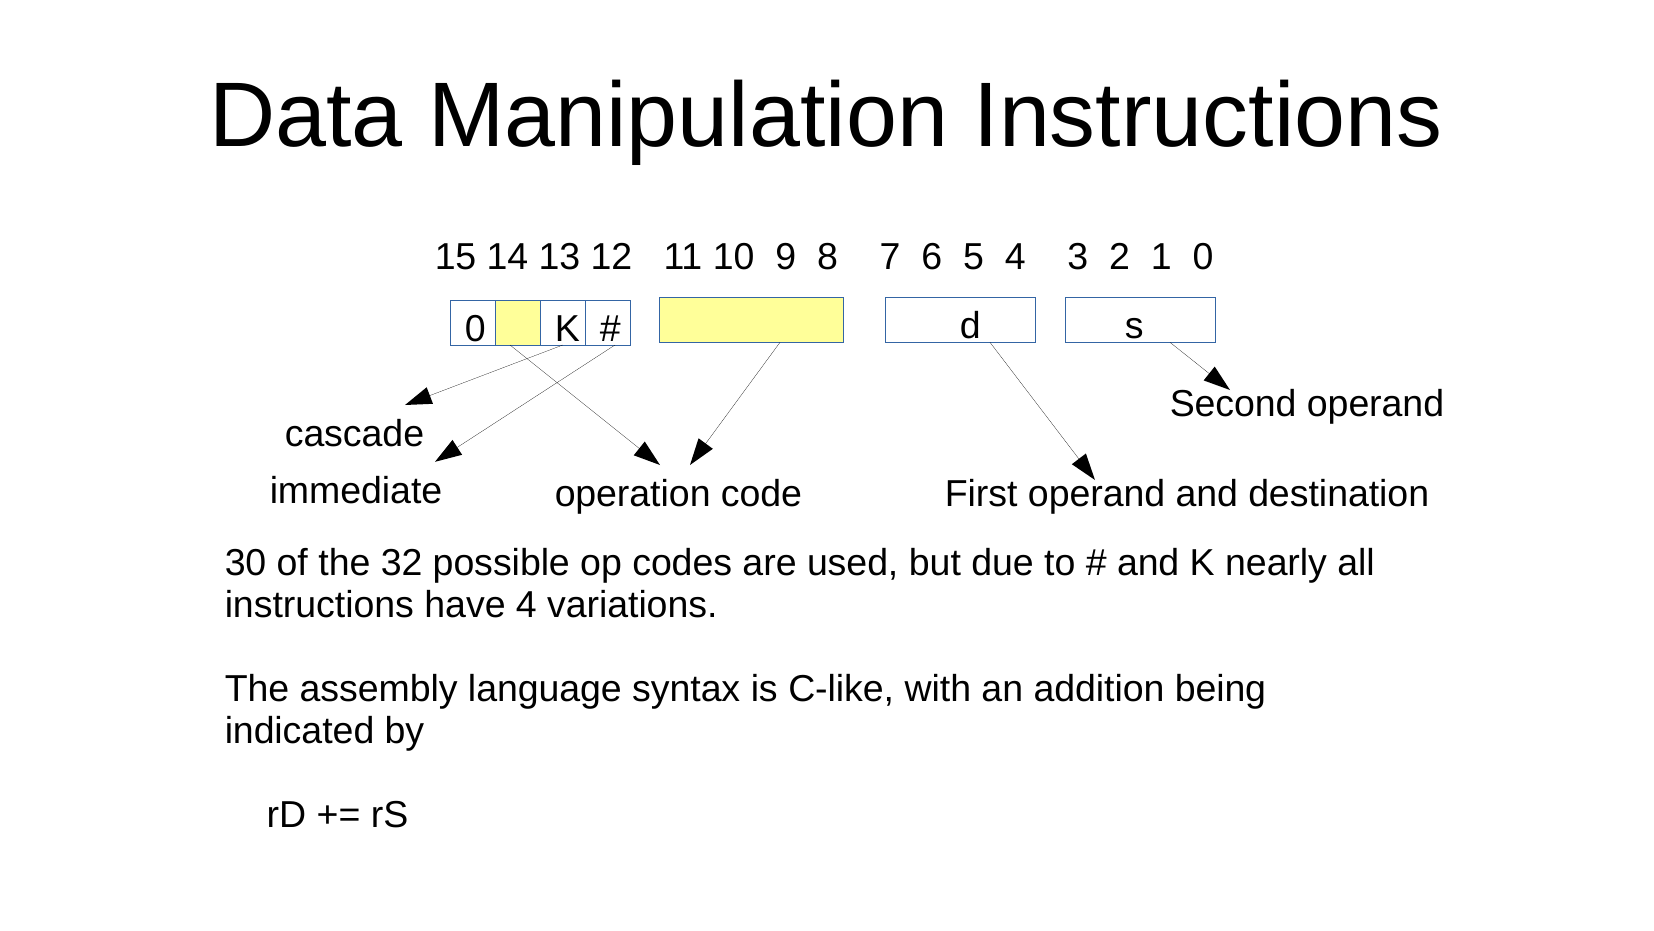

# Data Manipulation Instructions
15 14 13 12 11 10 9 8 7 6 5 4 3 2 1 0
d
s
0
K
#
Second operand
cascade
immediate
operation code
First operand and destination
30 of the 32 possible op codes are used, but due to # and K nearly all instructions have 4 variations.
The assembly language syntax is C-like, with an addition being
indicated by
 rD += rS